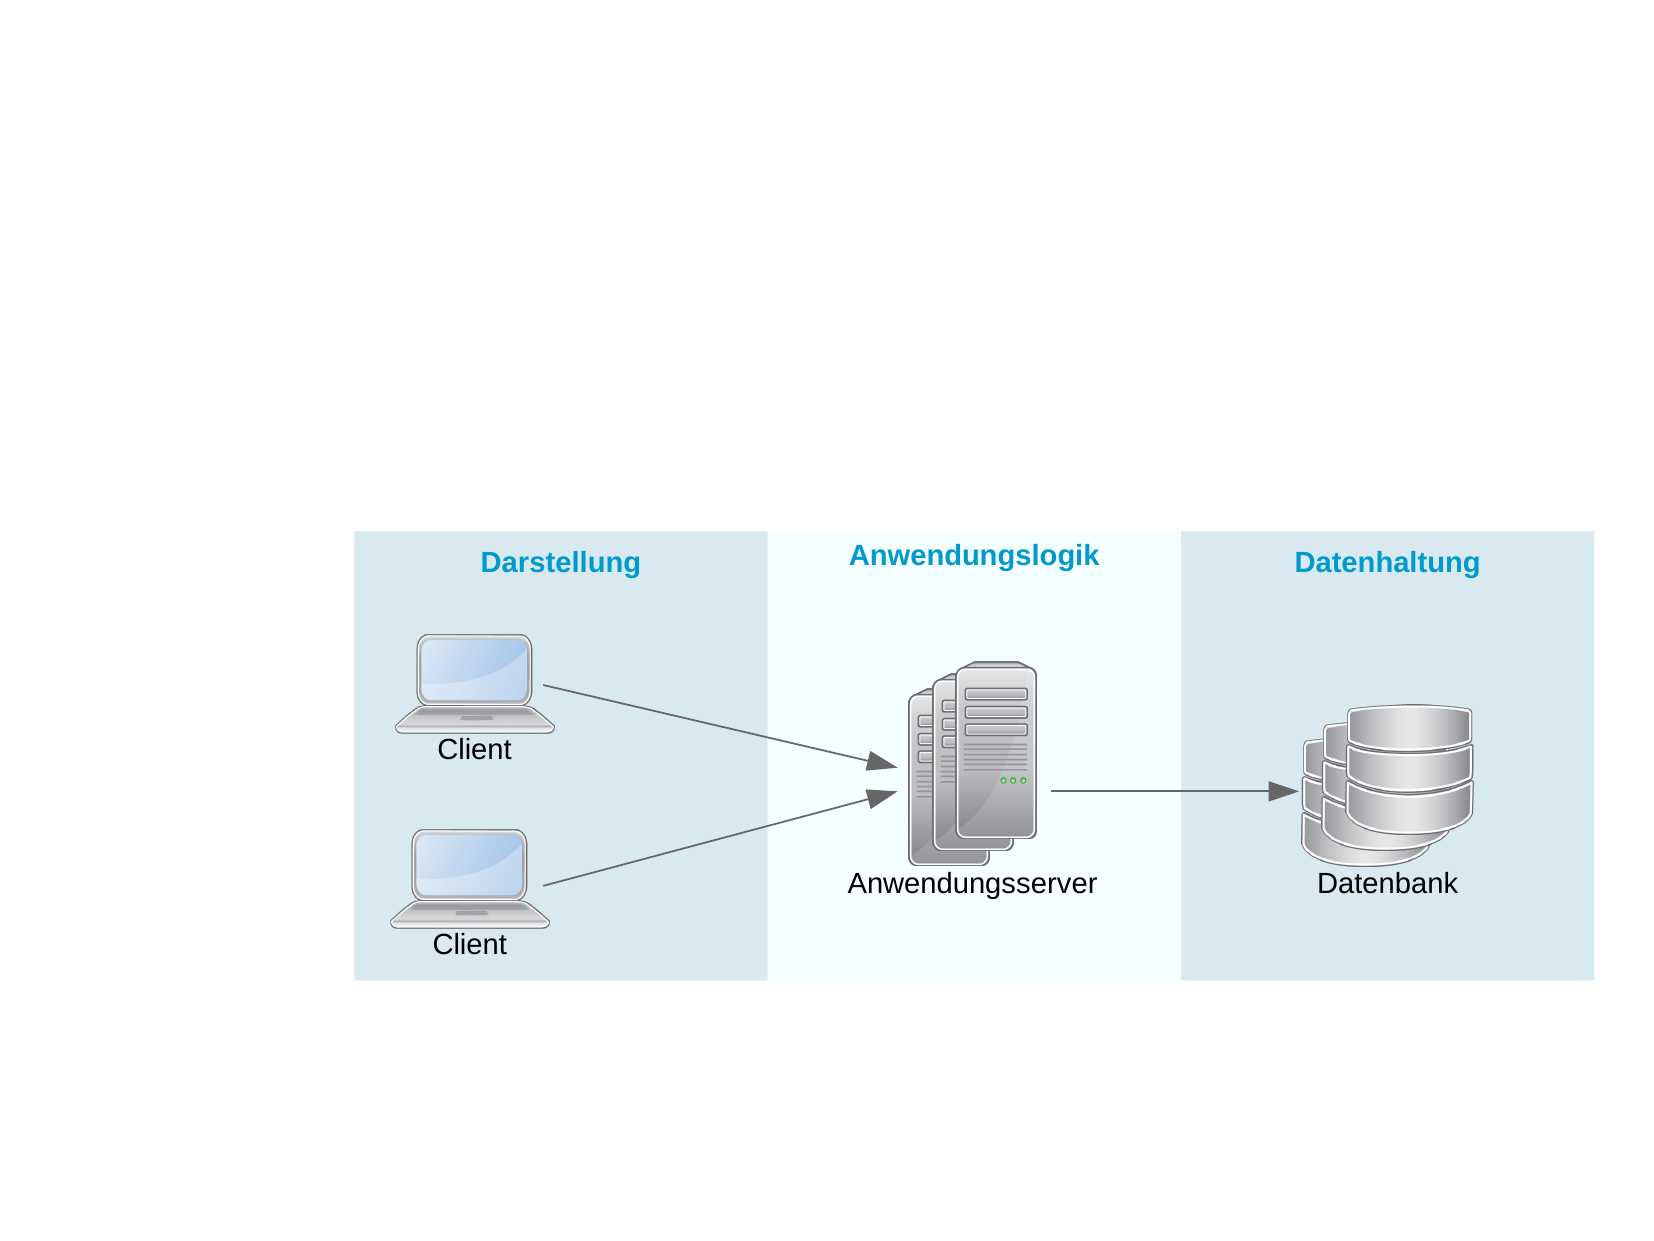

Anwendungslogik
Darstellung
Datenhaltung
Client
Client
Datenbank
Anwendungsserver